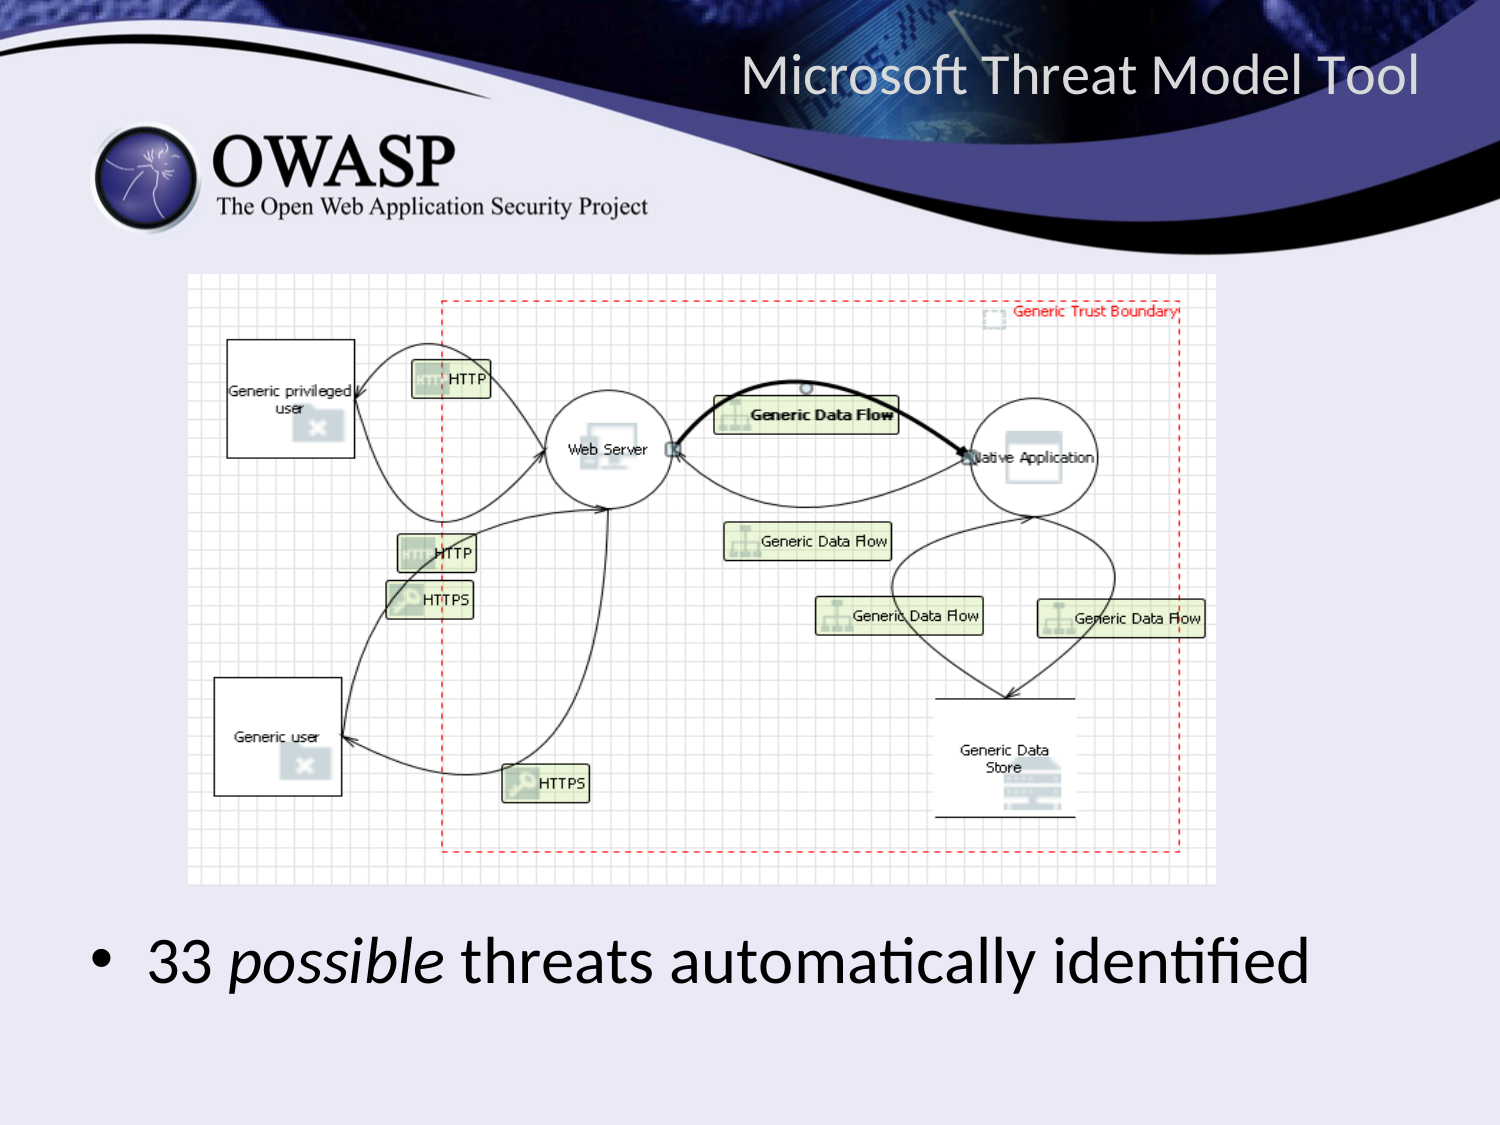

Microsoft Threat Model Tool
#
33 possible threats automatically identified